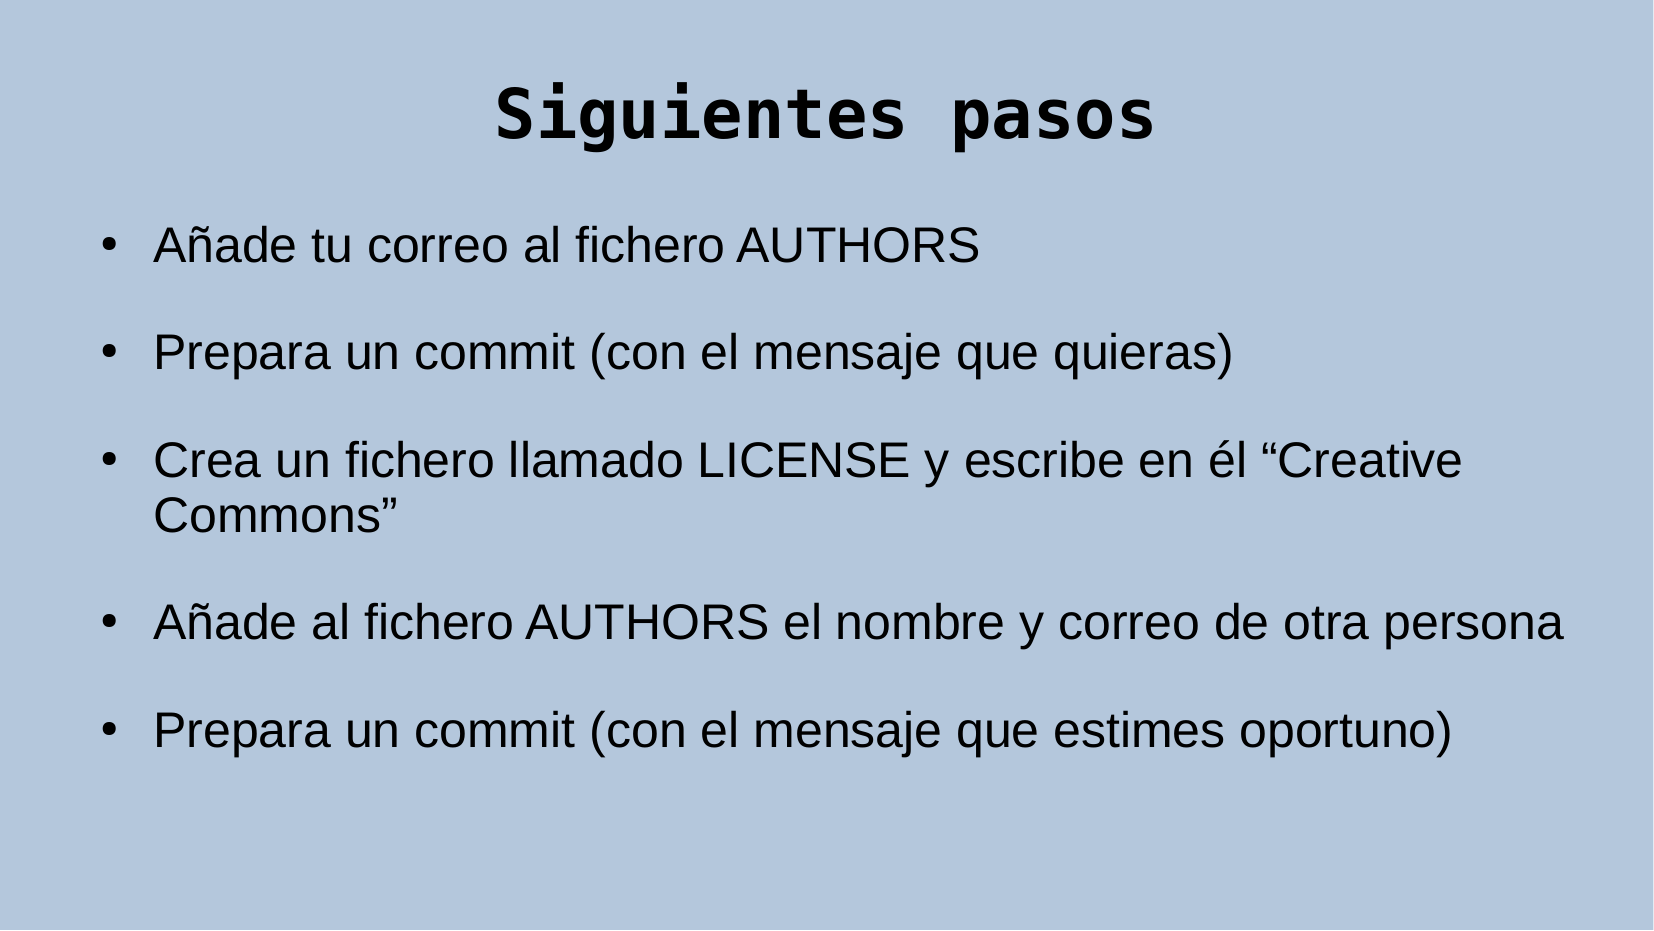

# Siguientes pasos
Añade tu correo al fichero AUTHORS
Prepara un commit (con el mensaje que quieras)
Crea un fichero llamado LICENSE y escribe en él “Creative Commons”
Añade al fichero AUTHORS el nombre y correo de otra persona
Prepara un commit (con el mensaje que estimes oportuno)